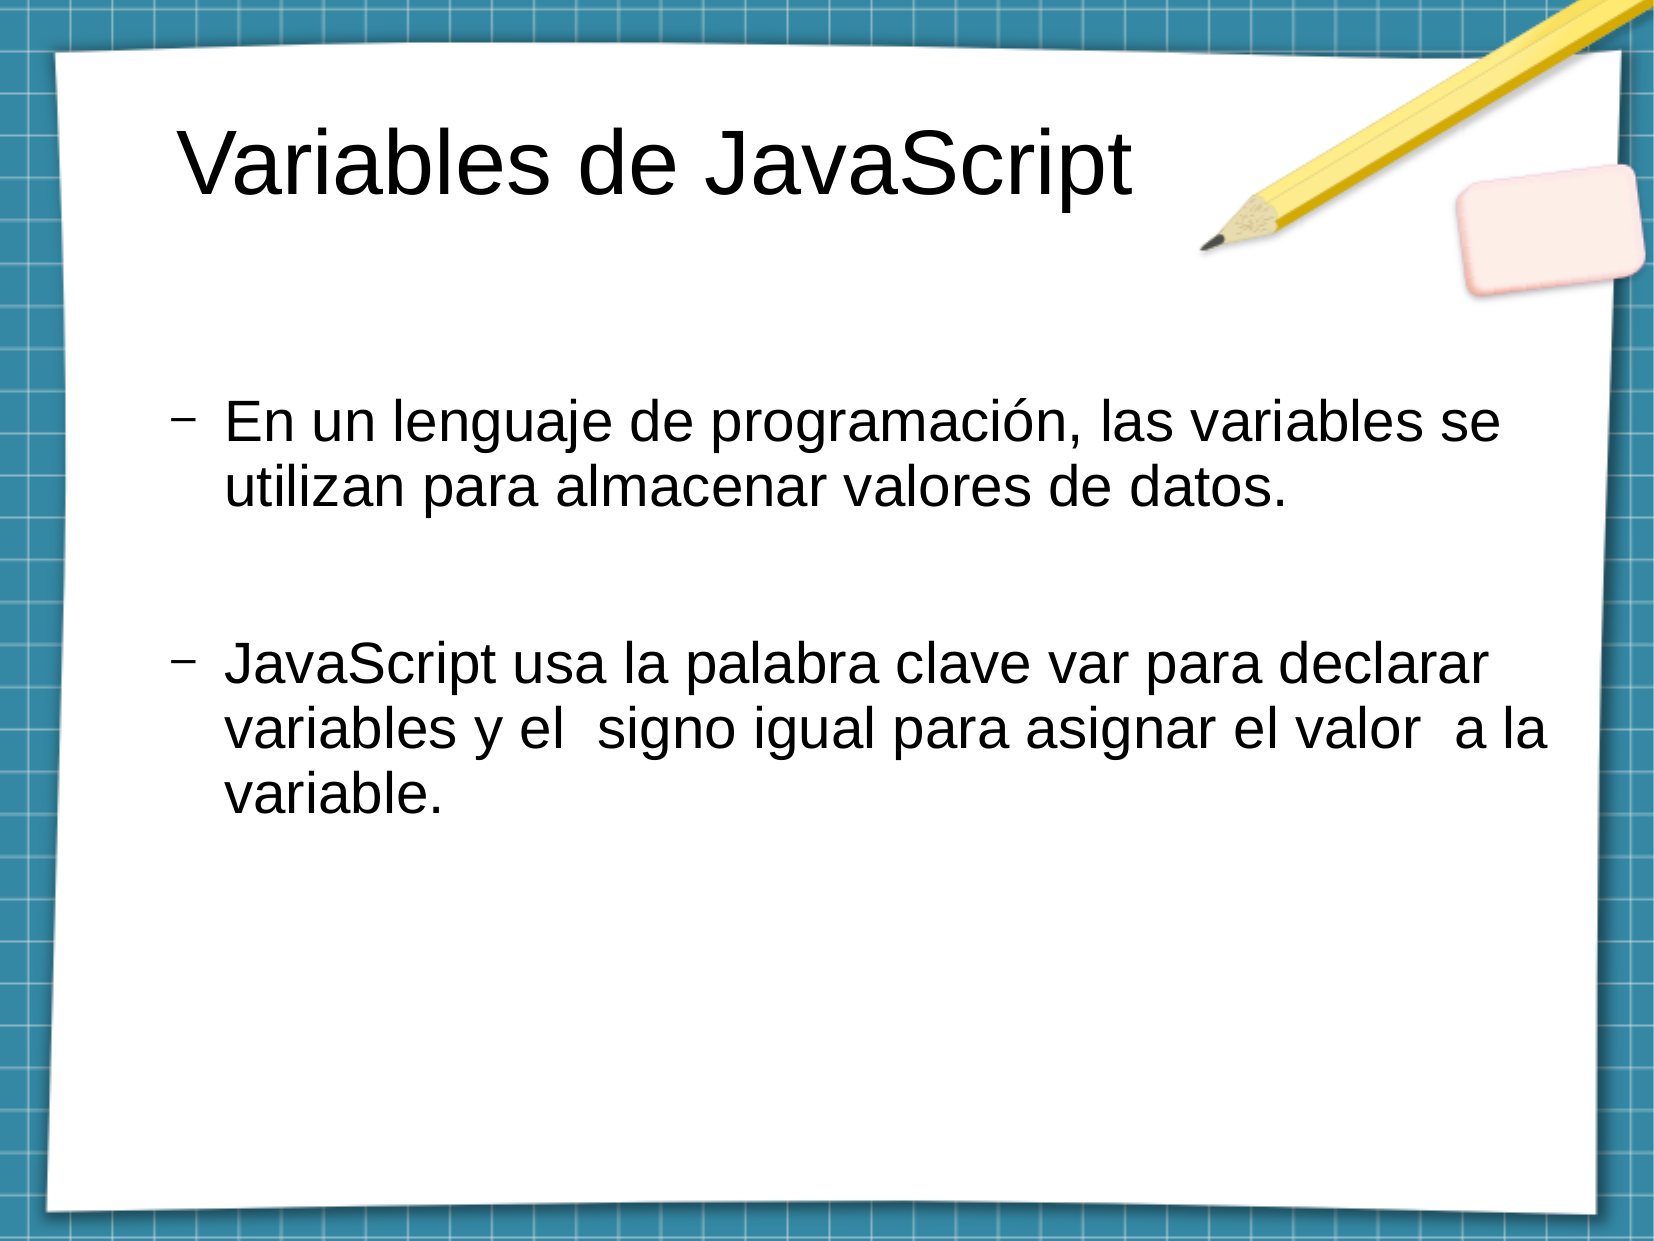

# Variables de JavaScript
En un lenguaje de programación, las variables se utilizan para almacenar valores de datos.
JavaScript usa la palabra clave var para declarar variables y el signo igual para asignar el valor a la variable.